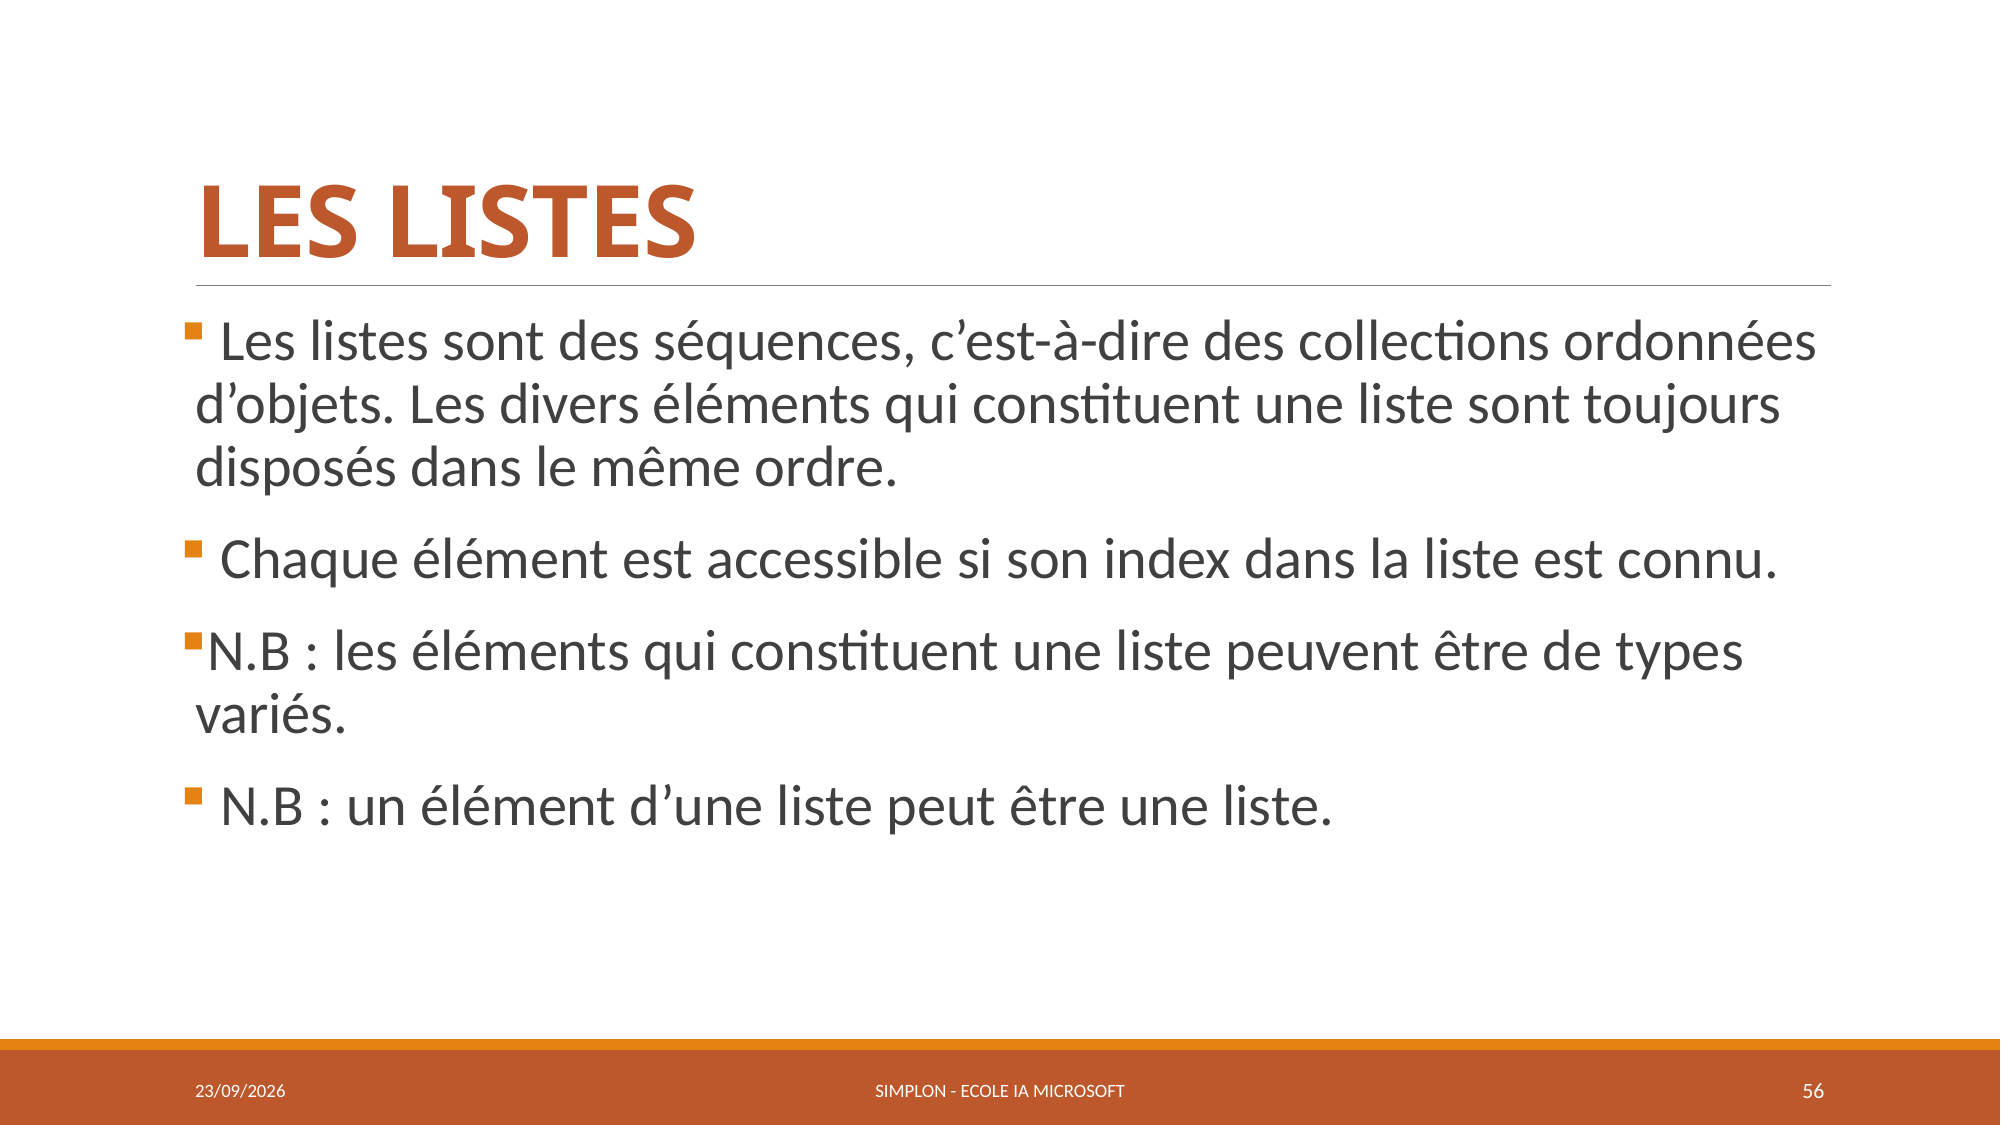

# LES LISTES
 Les listes sont des séquences, c’est-à-dire des collections ordonnées d’objets. Les divers éléments qui constituent une liste sont toujours disposés dans le même ordre.
 Chaque élément est accessible si son index dans la liste est connu.
N.B : les éléments qui constituent une liste peuvent être de types variés.
 N.B : un élément d’une liste peut être une liste.
Simplon - Ecole IA Microsoft